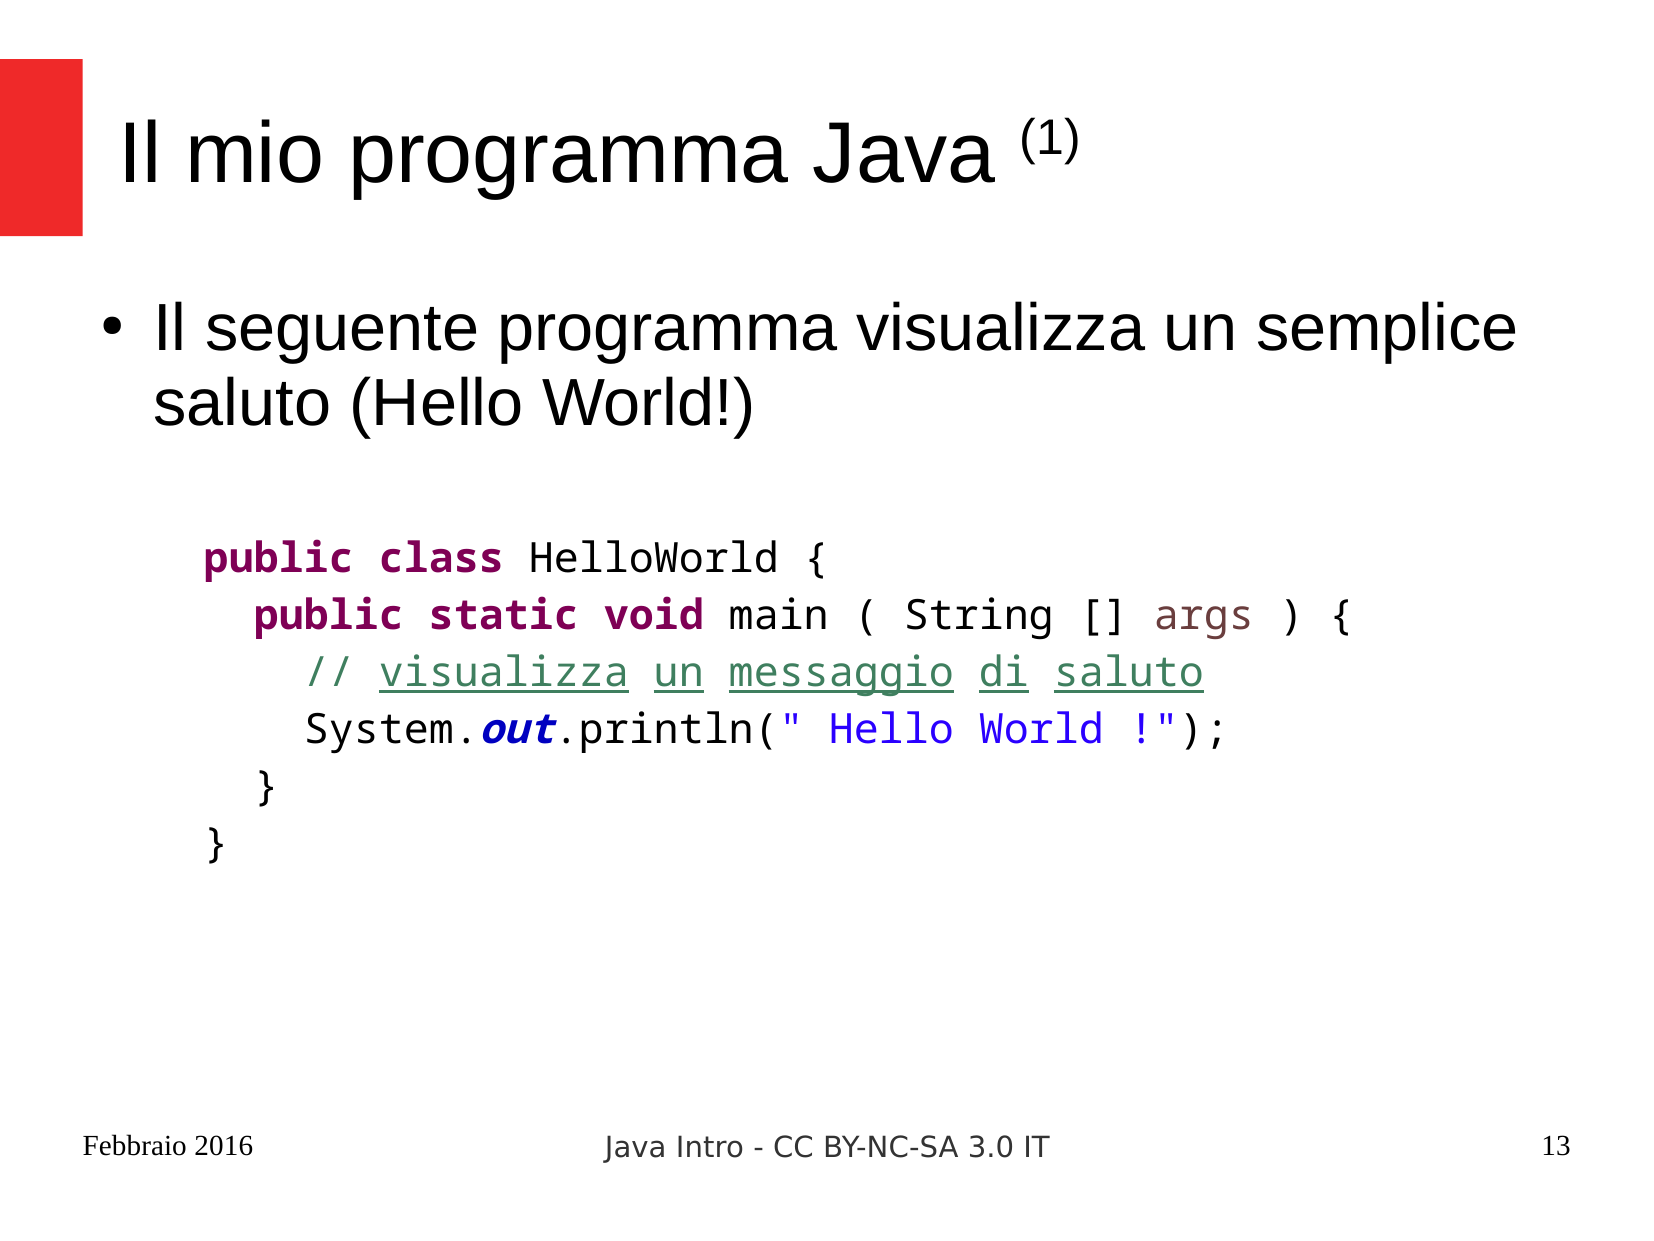

# Il mio programma Java (1)
Il seguente programma visualizza un semplice saluto (Hello World!)
public class HelloWorld {
 public static void main ( String [] args ) {
 // visualizza un messaggio di saluto
 System.out.println(" Hello World !");
 }
}
Your Date Here
Your Footer Here
13